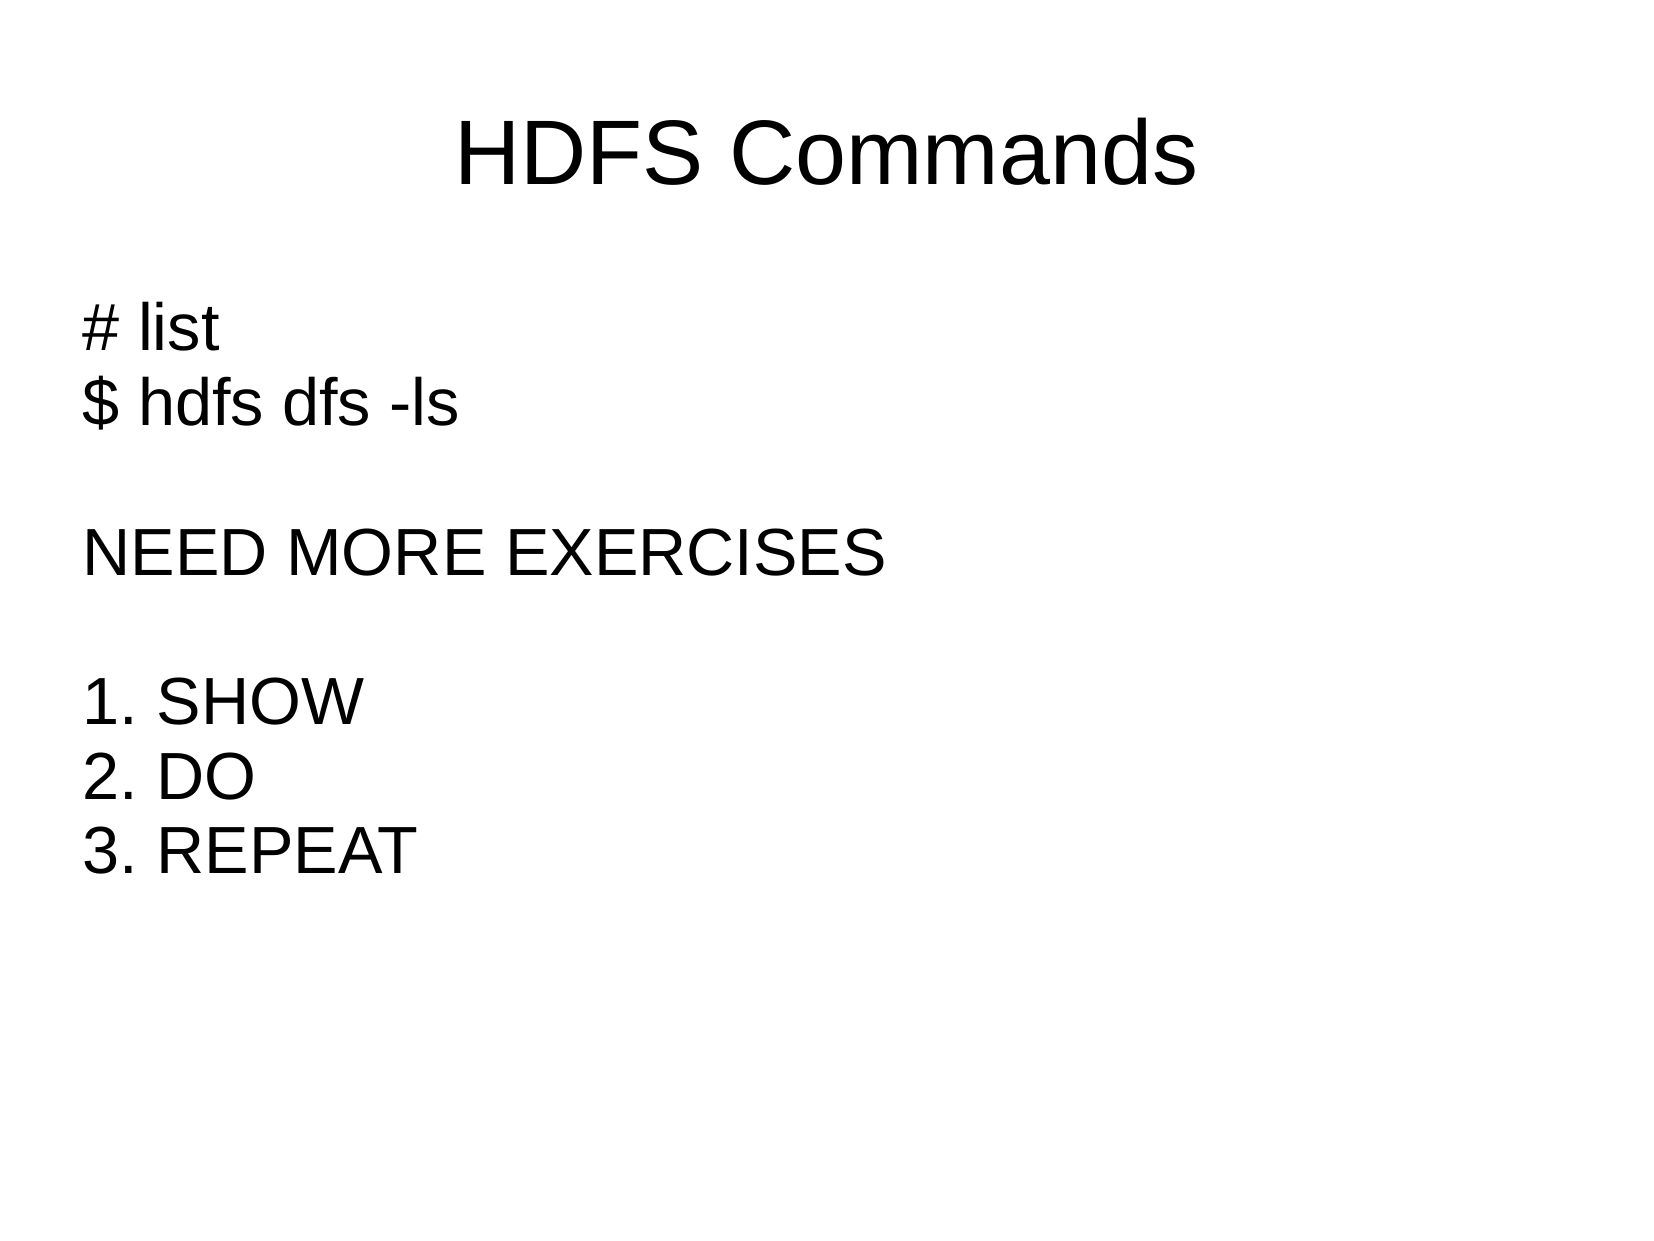

# HDFS Commands
# list
$ hdfs dfs -ls
NEED MORE EXERCISES
1. SHOW
2. DO
3. REPEAT